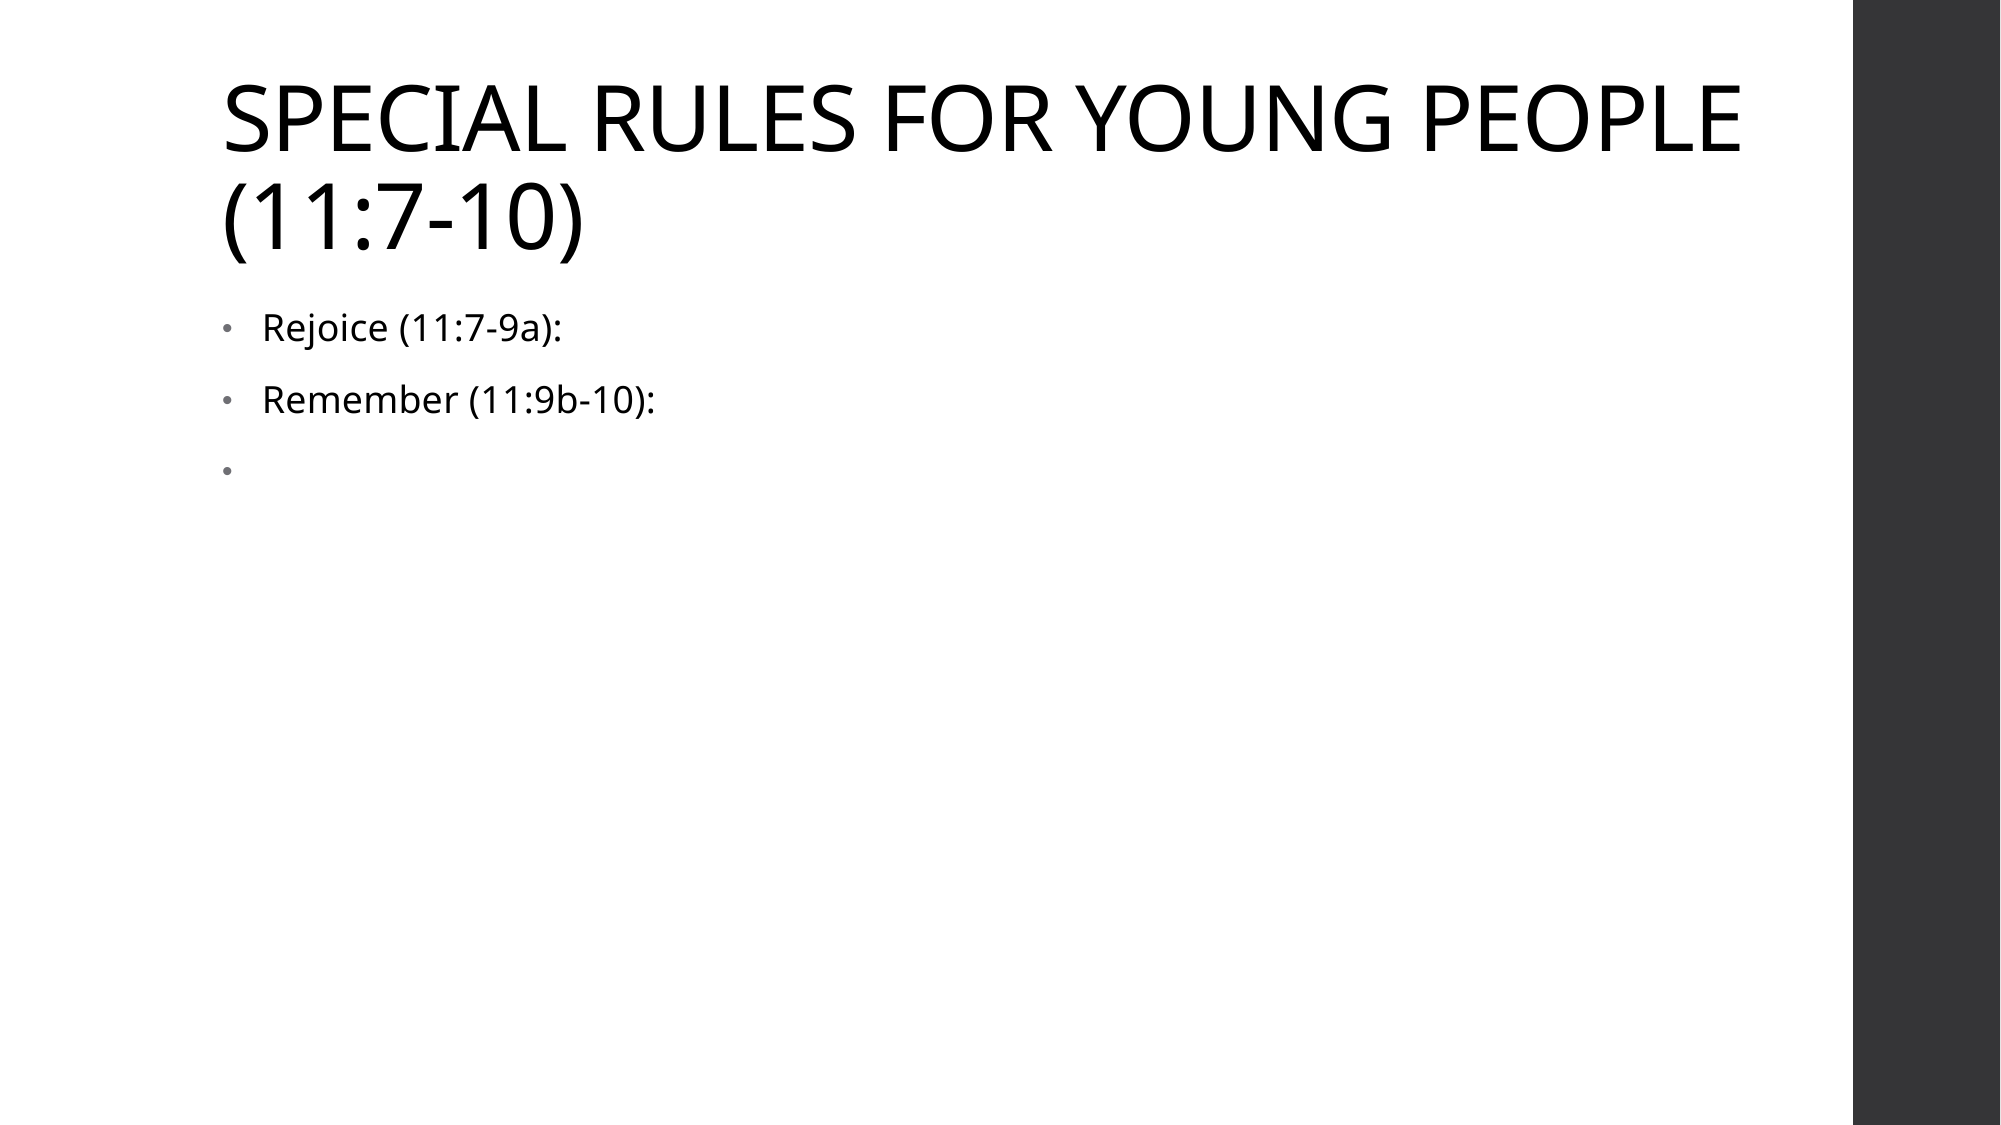

# SPECIAL RULES FOR YOUNG PEOPLE (11:7-10)
 Rejoice (11:7-9a):
 Remember (11:9b-10):